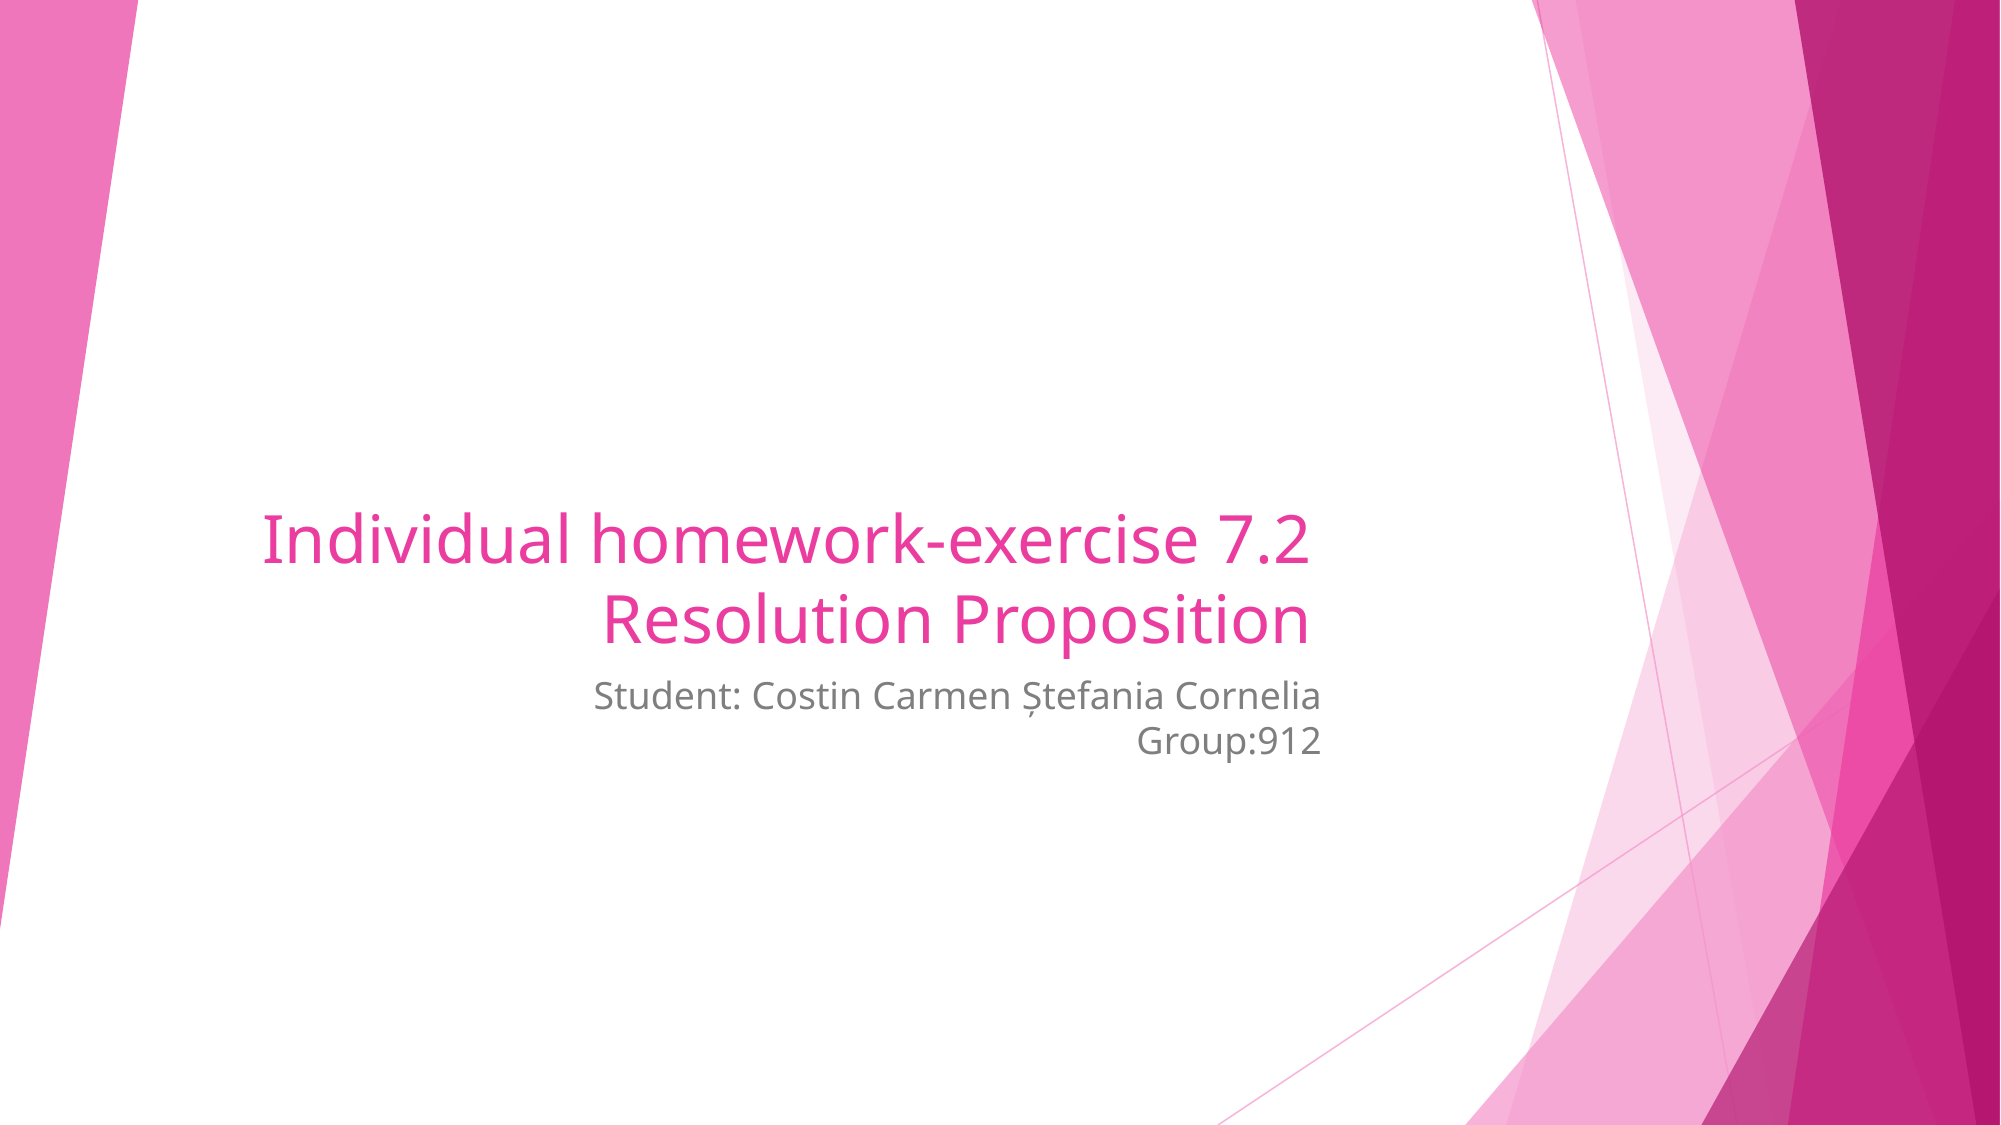

# Individual homework-exercise 7.2 Resolution Proposition
 Student: Costin Carmen Ștefania Cornelia Group:912